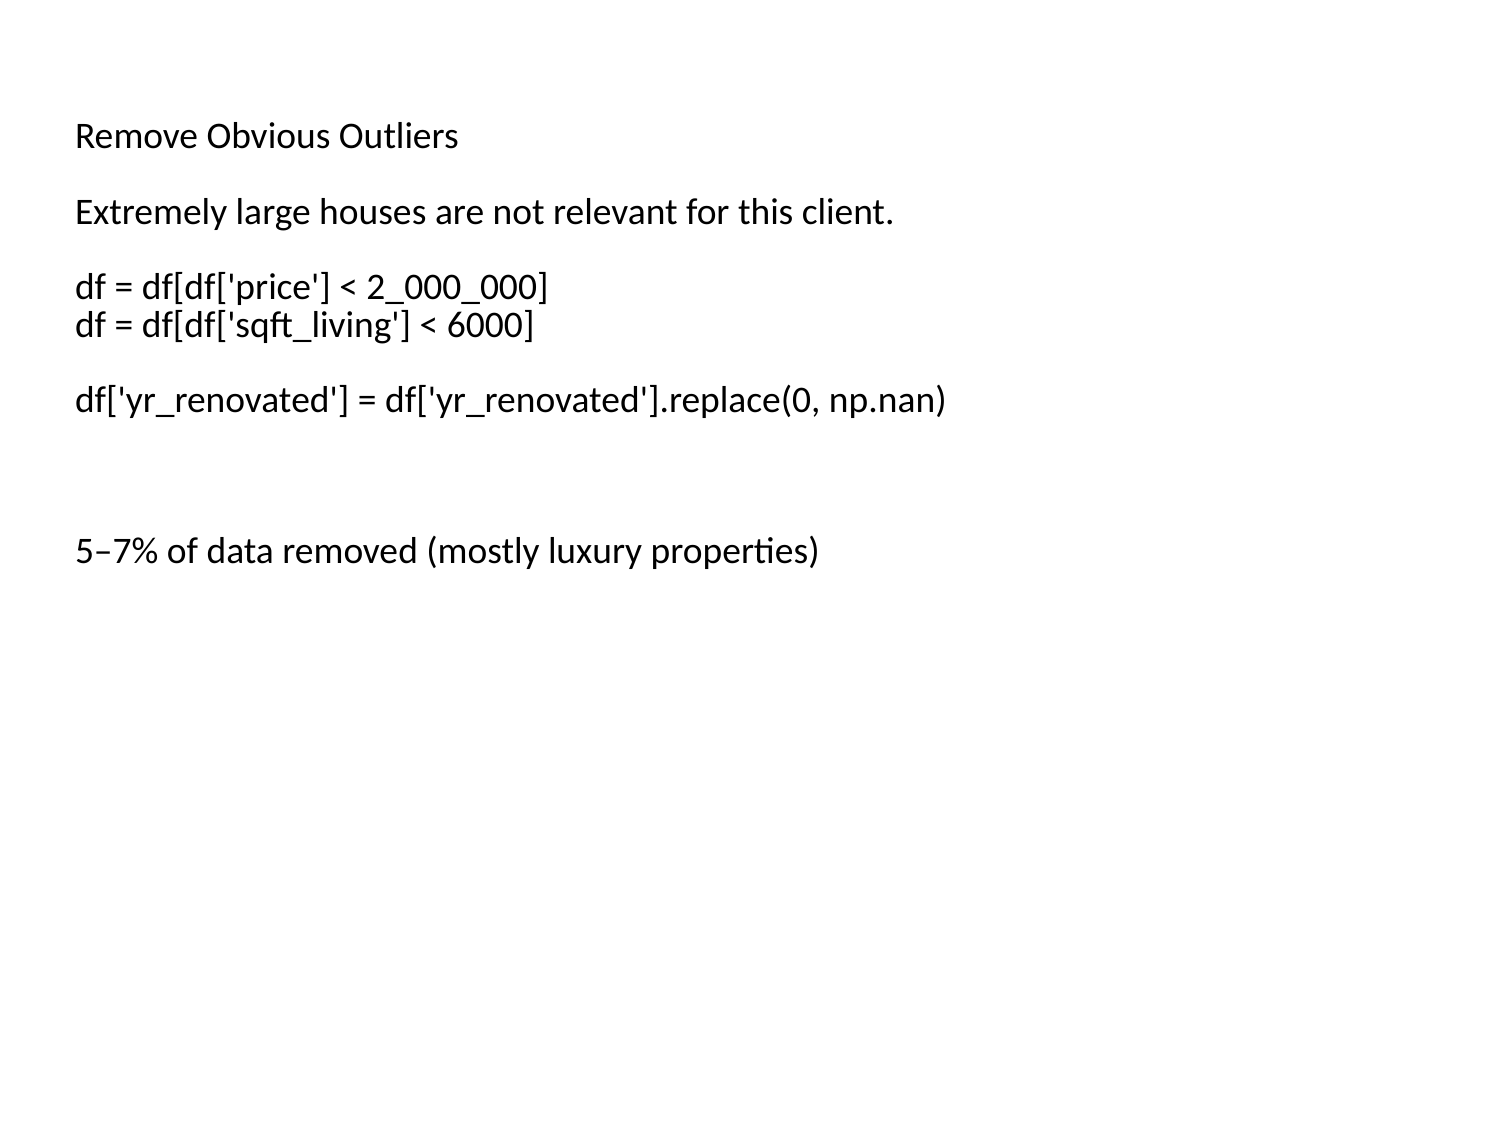

# Remove Obvious Outliers Extremely large houses are not relevant for this client. df = df[df['price'] < 2_000_000] df = df[df['sqft_living'] < 6000] df['yr_renovated'] = df['yr_renovated'].replace(0, np.nan) 5–7% of data removed (mostly luxury properties)